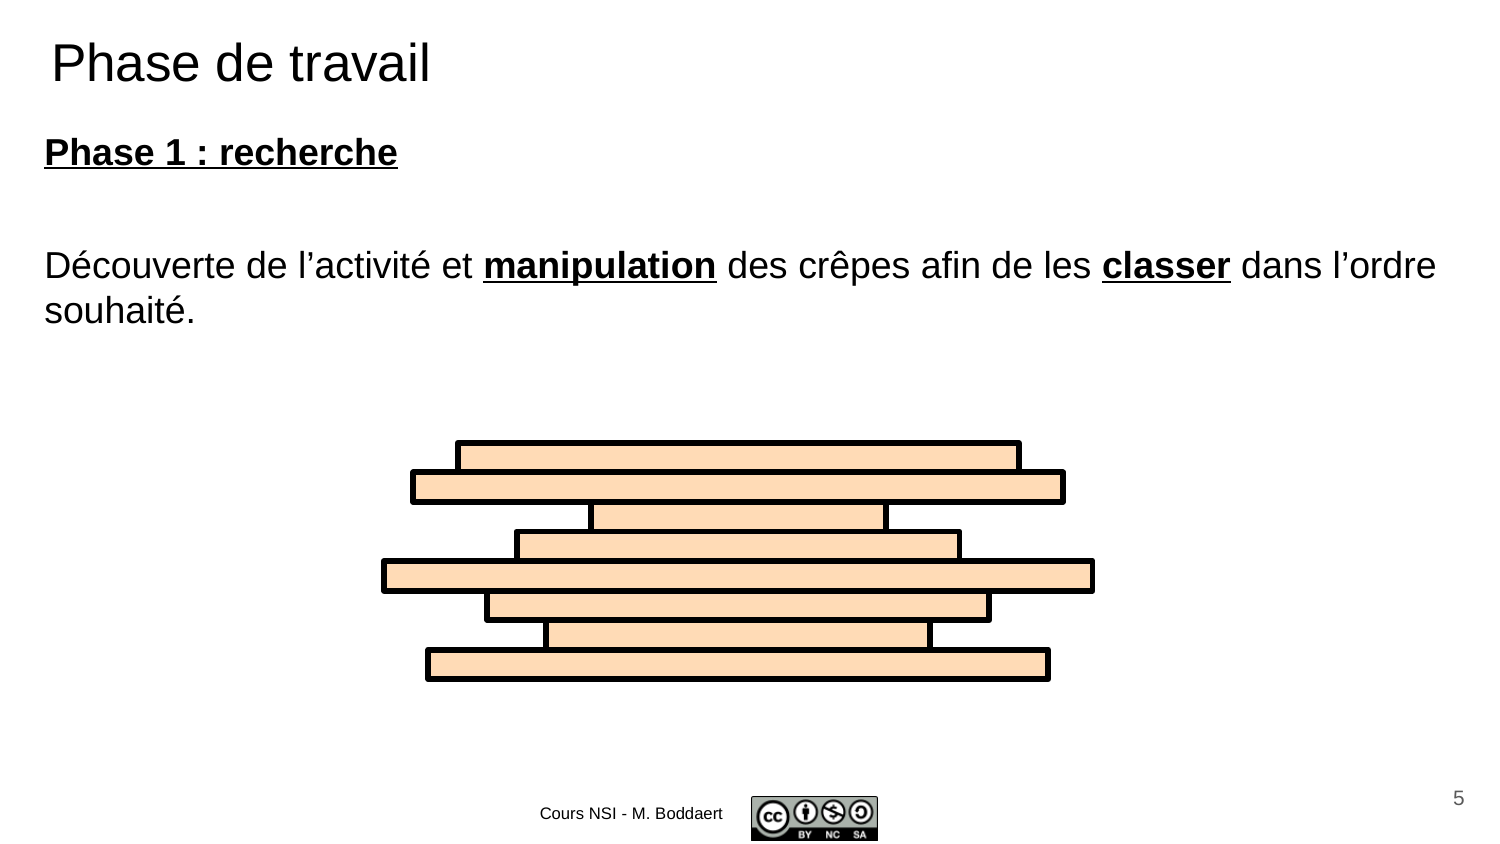

# Phase de travail
Phase 1 : recherche
Découverte de l’activité et manipulation des crêpes afin de les classer dans l’ordre souhaité.